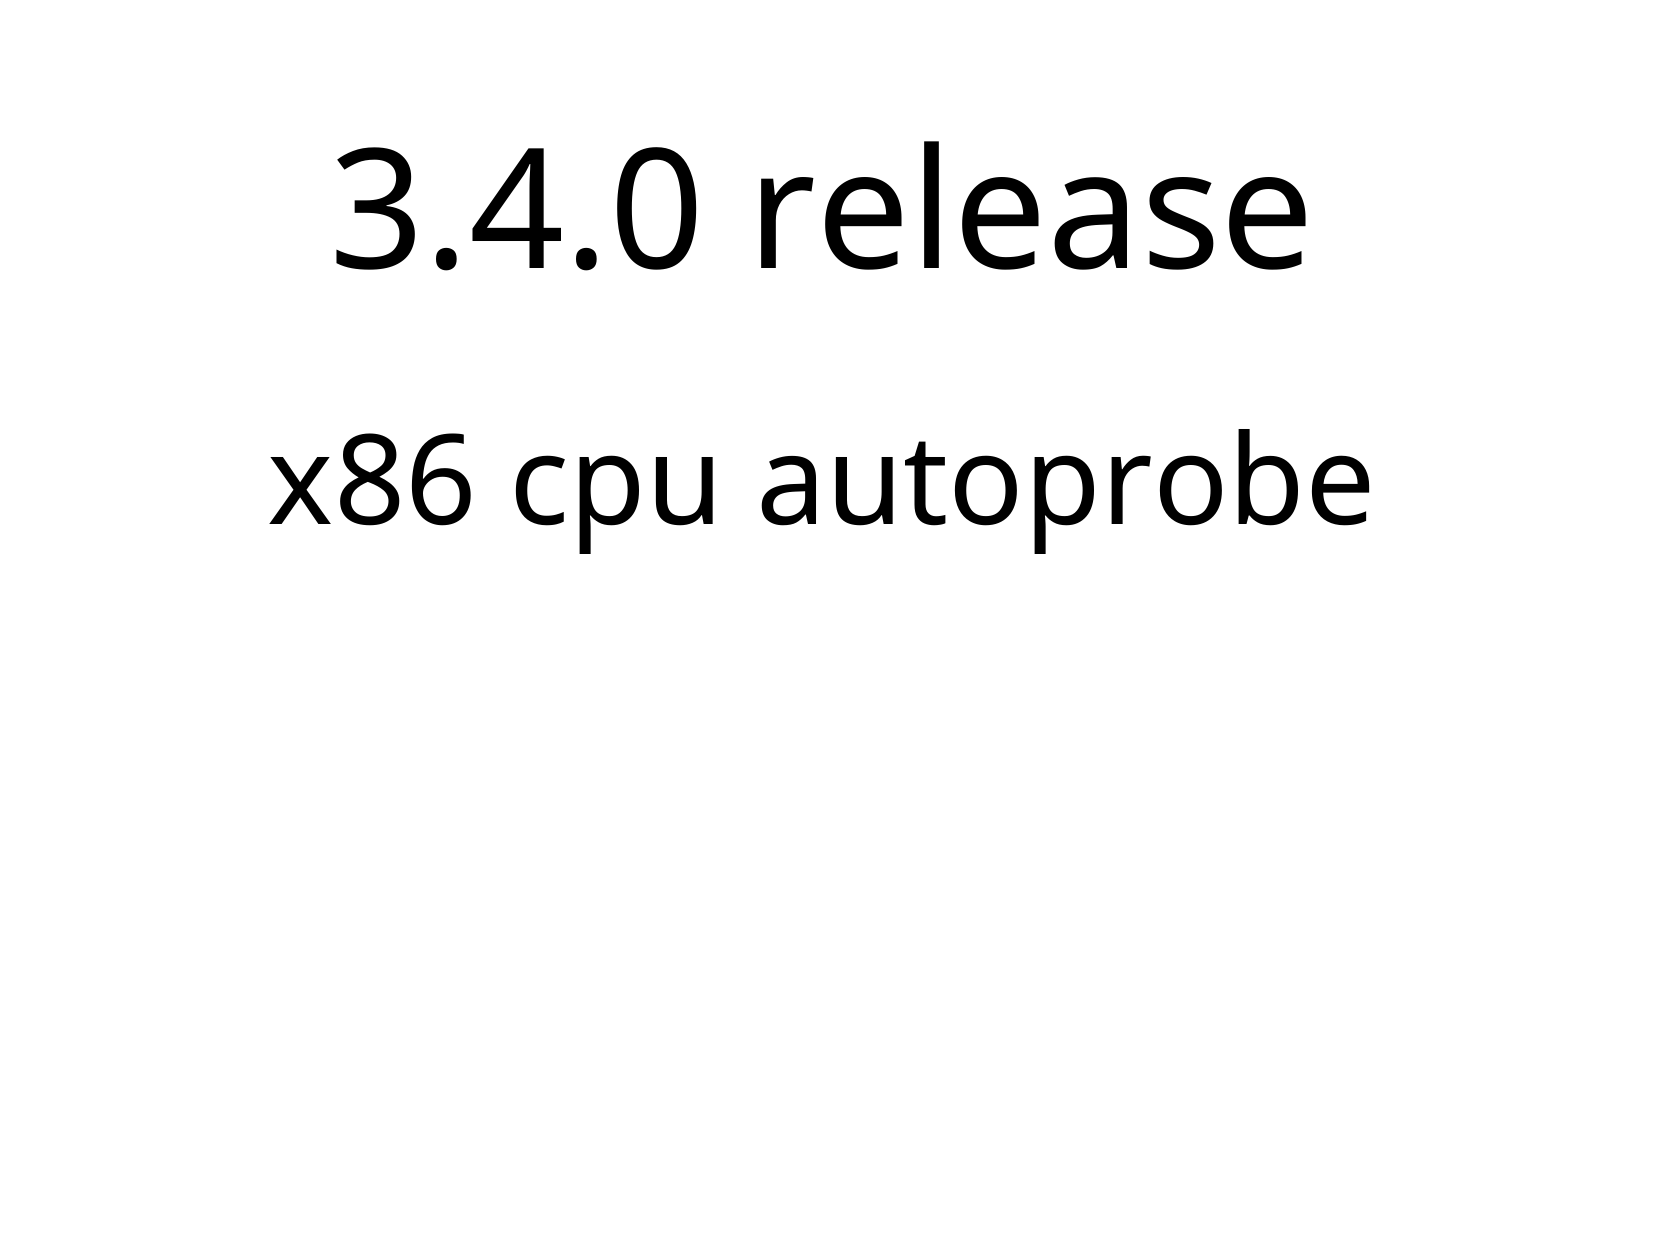

3.4.0 release
x86 cpu autoprobe
2.6.20 to 2.6.24-rc8